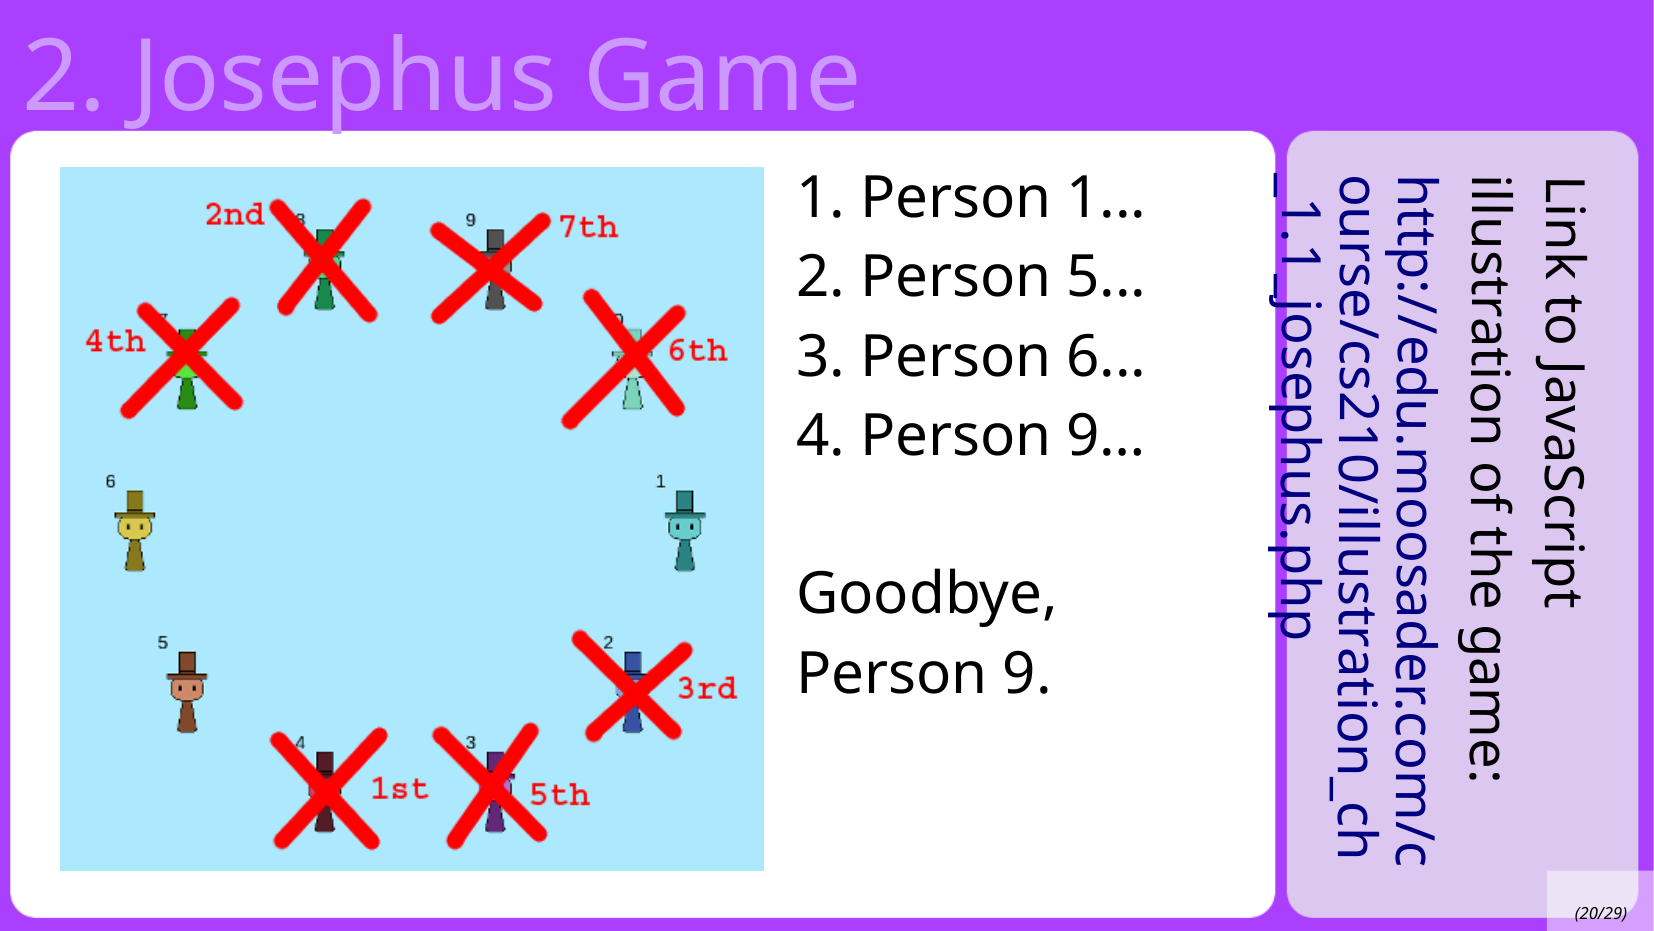

# 2. Josephus Game
1. Person 1...
2. Person 5...
3. Person 6...
4. Person 9…
Goodbye,
Person 9.
Link to JavaScript illustration of the game:
http://edu.moosader.com/course/cs210/illustration_ch_1.1_josephus.php